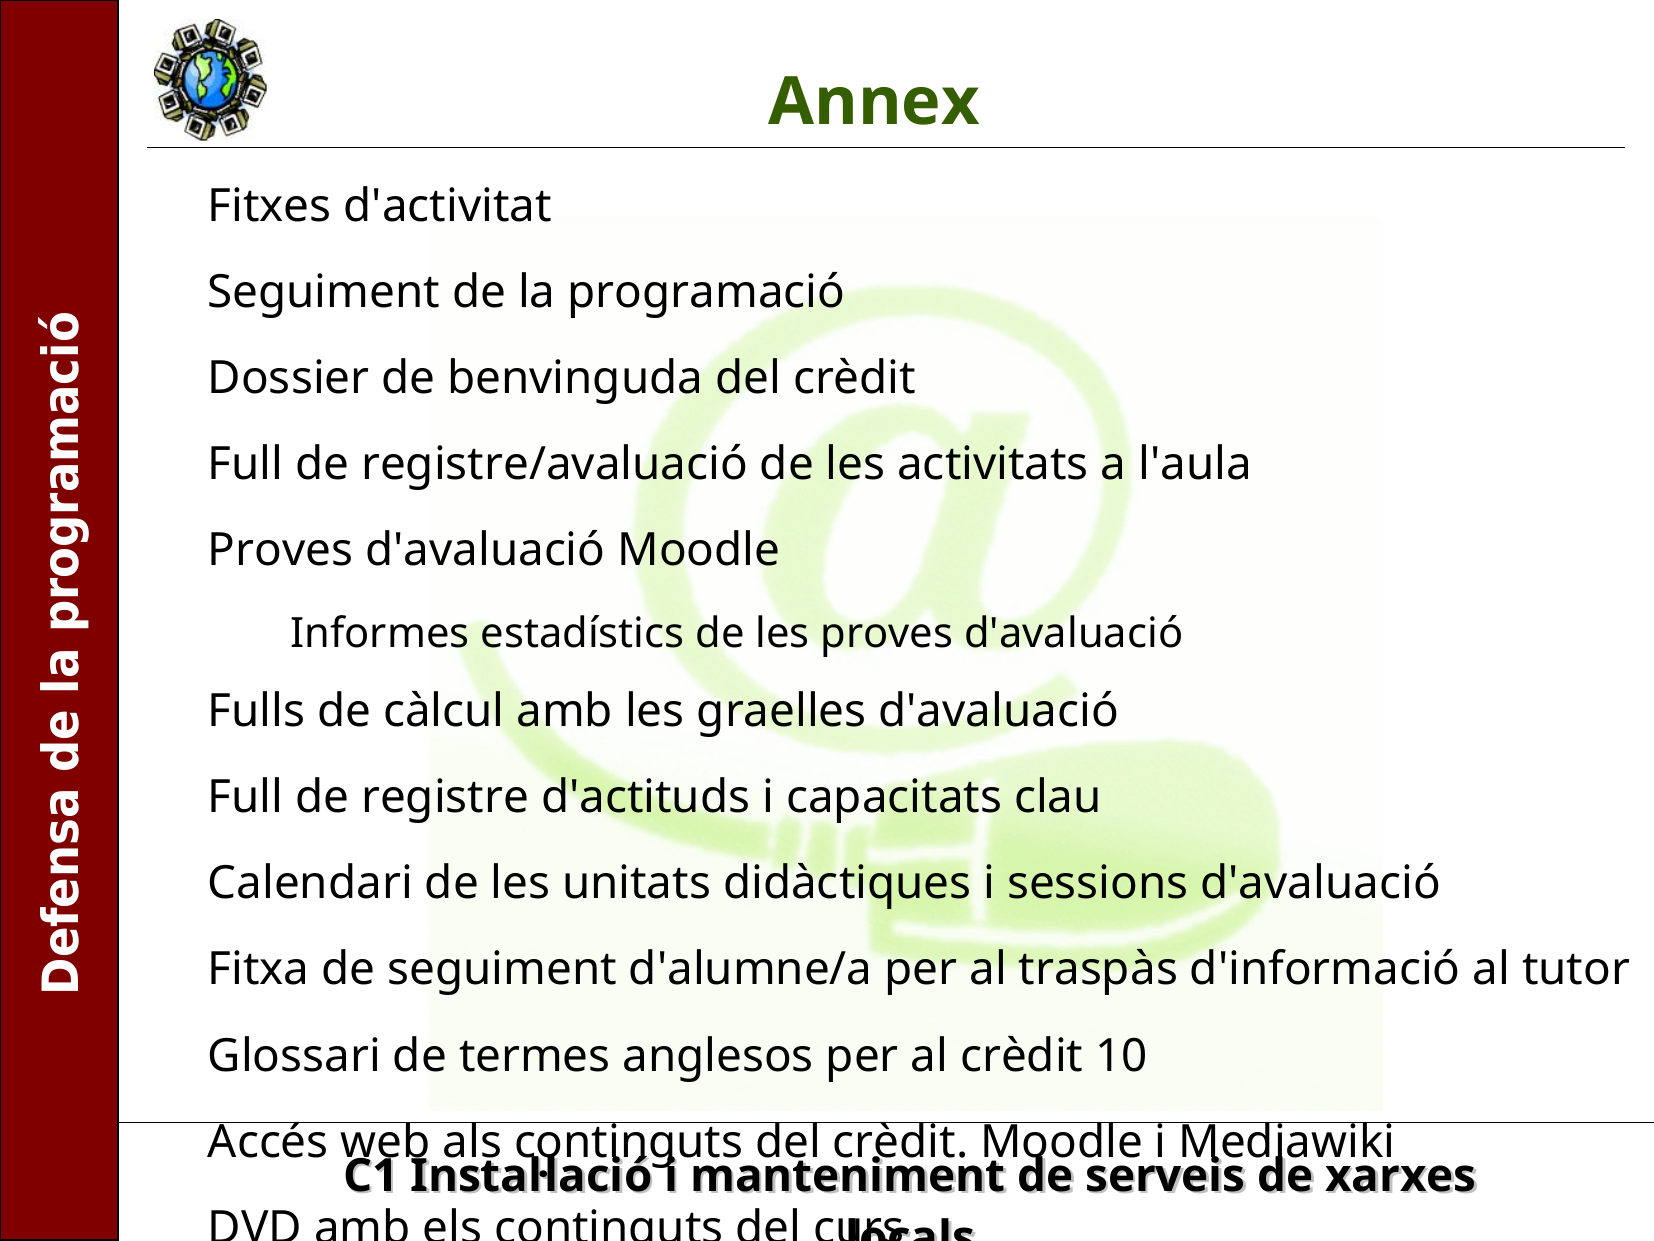

# Annex
Fitxes d'activitat
Seguiment de la programació
Dossier de benvinguda del crèdit
Full de registre/avaluació de les activitats a l'aula
Proves d'avaluació Moodle
Informes estadístics de les proves d'avaluació
Fulls de càlcul amb les graelles d'avaluació
Full de registre d'actituds i capacitats clau
Calendari de les unitats didàctiques i sessions d'avaluació
Fitxa de seguiment d'alumne/a per al traspàs d'informació al tutor
Glossari de termes anglesos per al crèdit 10
Accés web als continguts del crèdit. Moodle i Mediawiki
DVD amb els continguts del curs
Bibliografia